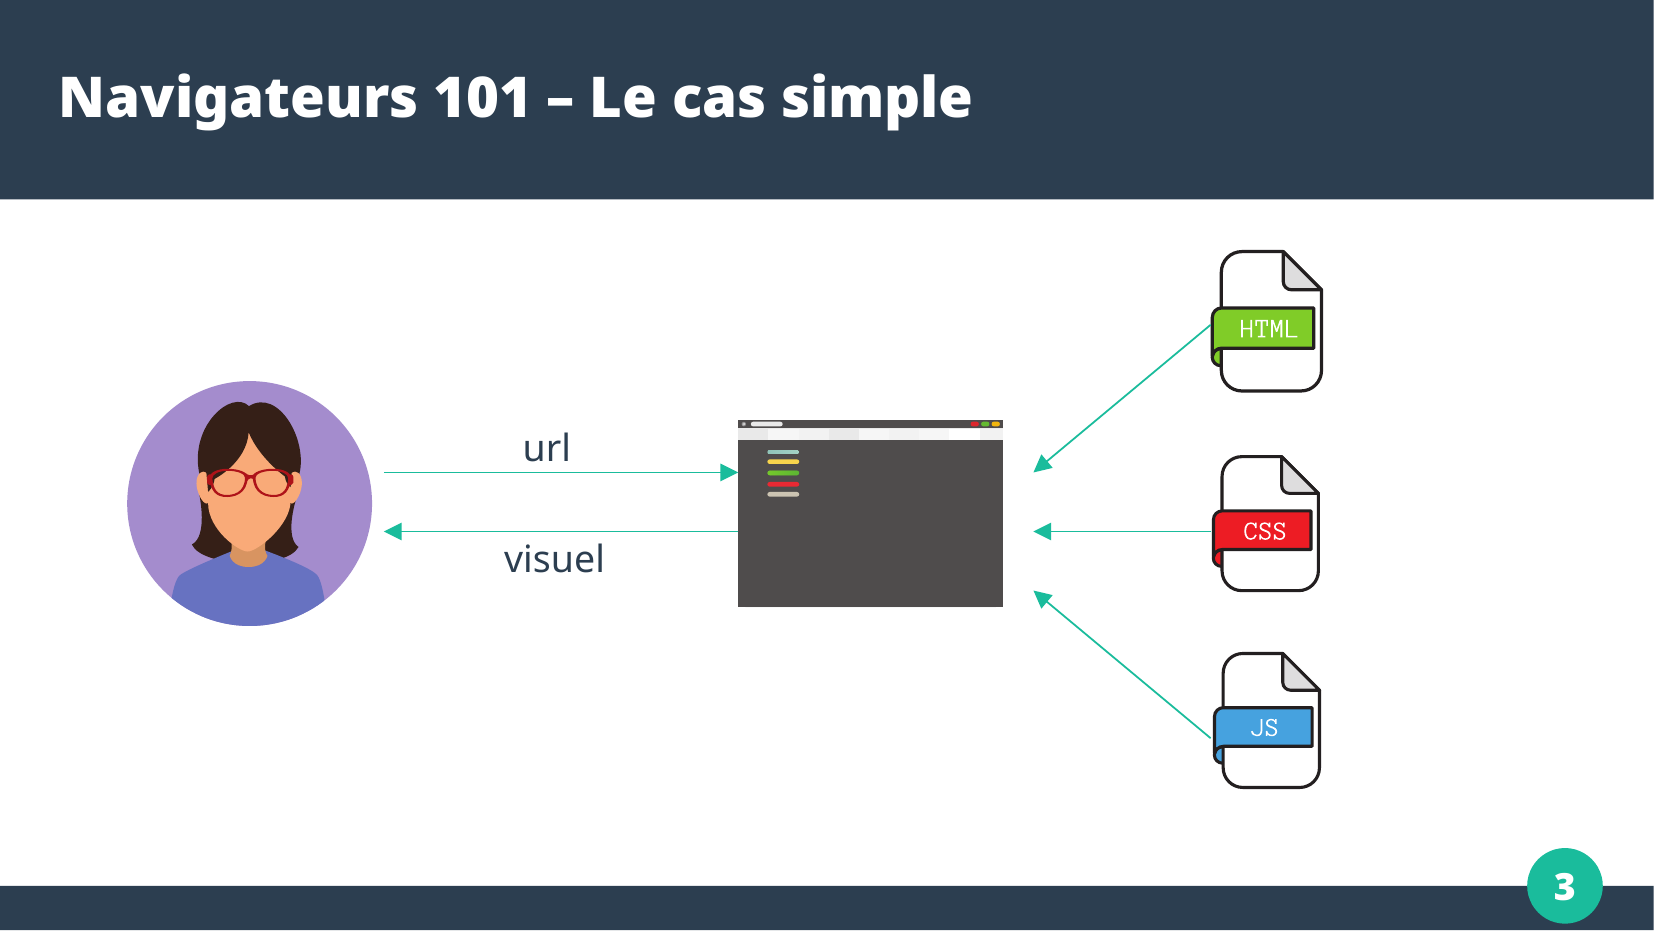

# Navigateurs 101 – Le cas simple
url
visuel